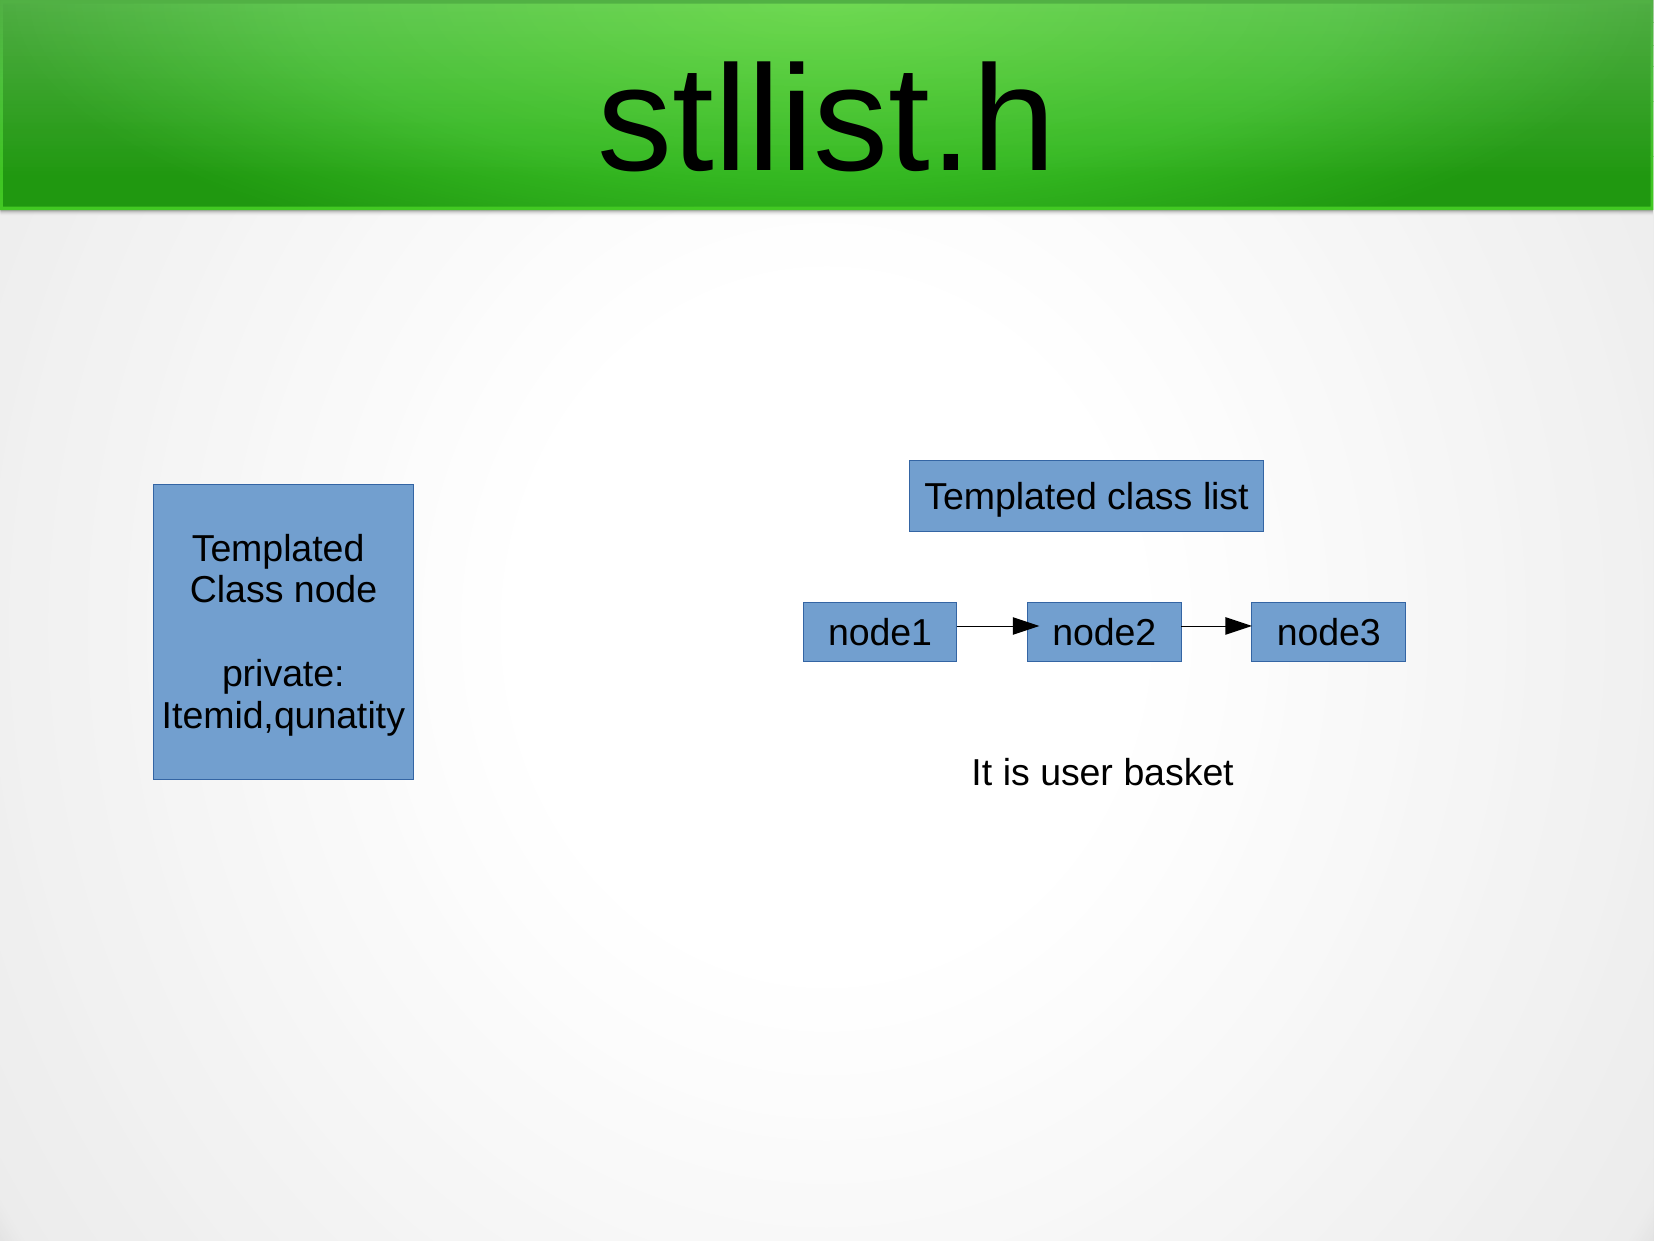

# stllist.h
Templated class list
Templated
Class node
private:
Itemid,qunatity
node1
node2
node3
It is user basket